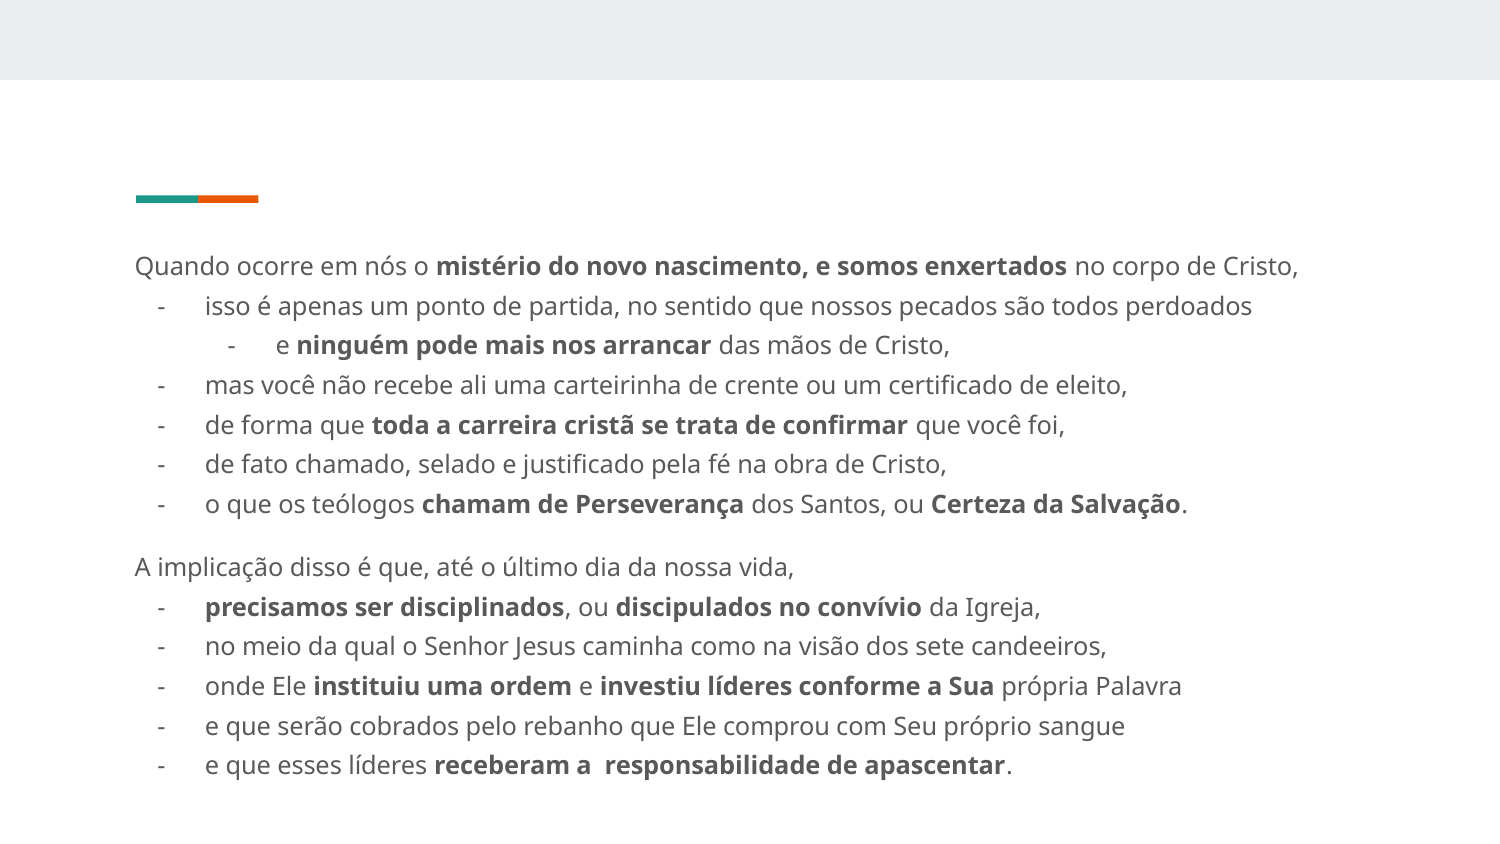

#
Quando ocorre em nós o mistério do novo nascimento, e somos enxertados no corpo de Cristo,
isso é apenas um ponto de partida, no sentido que nossos pecados são todos perdoados
e ninguém pode mais nos arrancar das mãos de Cristo,
mas você não recebe ali uma carteirinha de crente ou um certificado de eleito,
de forma que toda a carreira cristã se trata de confirmar que você foi,
de fato chamado, selado e justificado pela fé na obra de Cristo,
o que os teólogos chamam de Perseverança dos Santos, ou Certeza da Salvação.
A implicação disso é que, até o último dia da nossa vida,
precisamos ser disciplinados, ou discipulados no convívio da Igreja,
no meio da qual o Senhor Jesus caminha como na visão dos sete candeeiros,
onde Ele instituiu uma ordem e investiu líderes conforme a Sua própria Palavra
e que serão cobrados pelo rebanho que Ele comprou com Seu próprio sangue
e que esses líderes receberam a responsabilidade de apascentar.